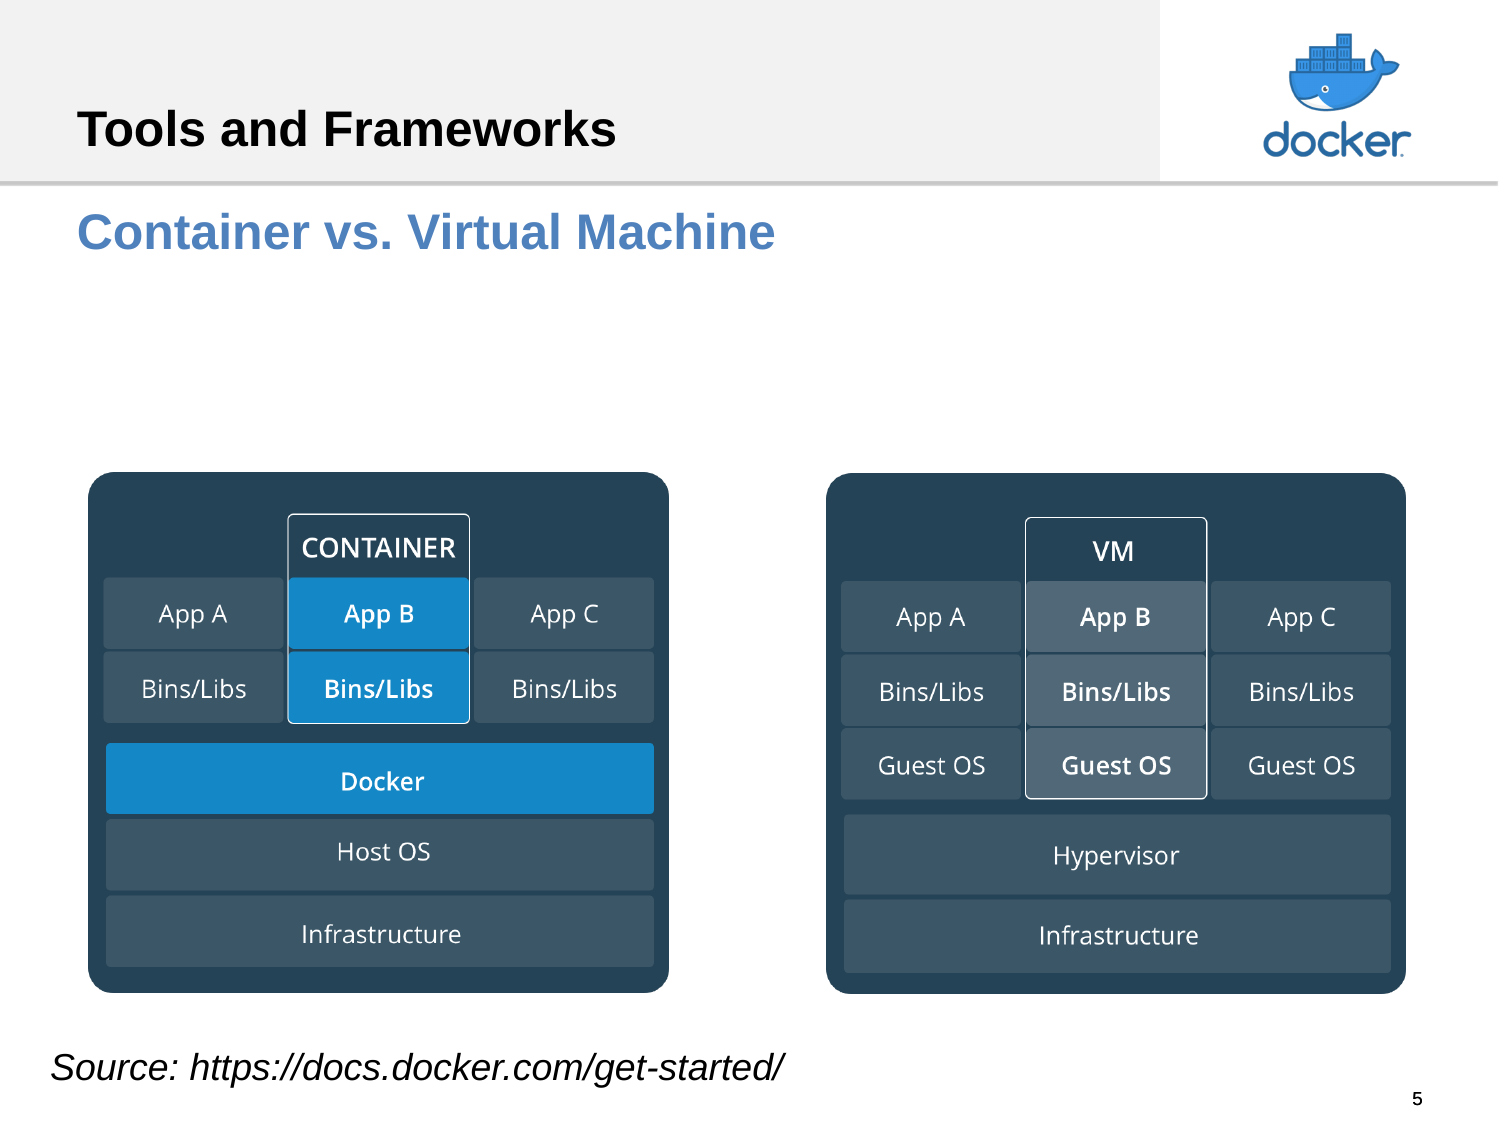

Tools and Frameworks
Container vs. Virtual Machine
Source: https://docs.docker.com/get-started/